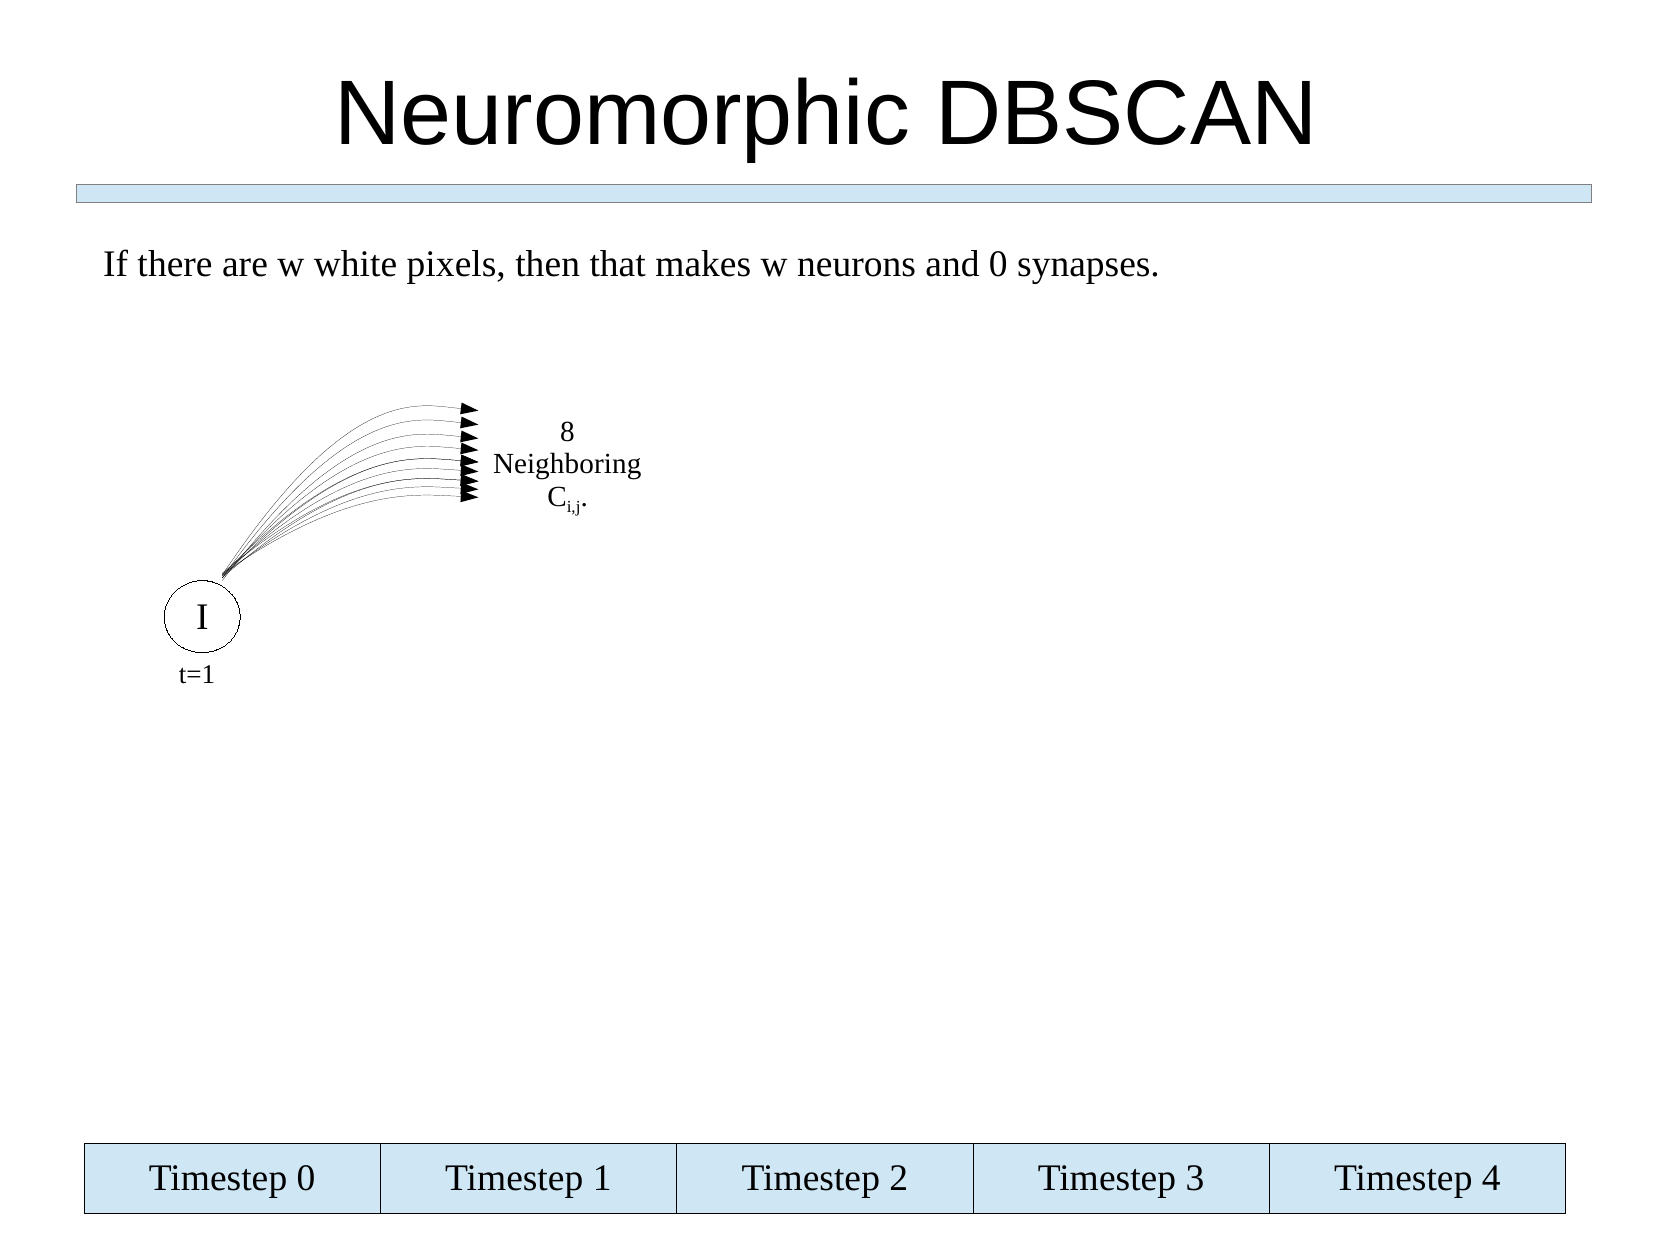

# Neuromorphic DBSCAN
If there are w white pixels, then that makes w neurons and 0 synapses.
8
Neighboring
Ci,j.
I
t=1
Timestep 0
Timestep 0
Timestep 1
Timestep 2
Timestep 3
Timestep 4